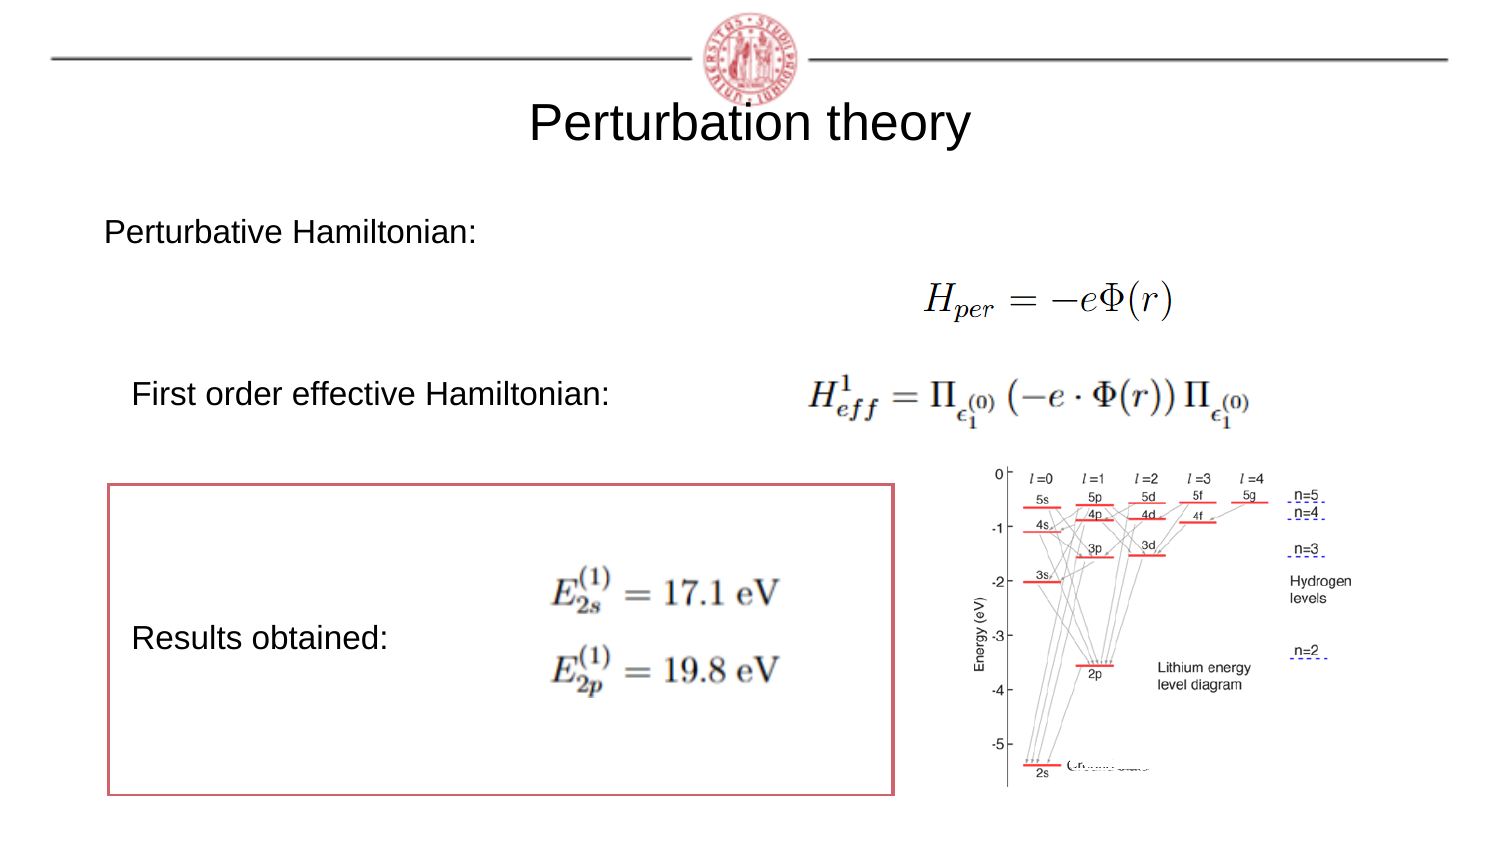

# Perturbation theory
Perturbative Hamiltonian:
First order effective Hamiltonian:
Results obtained: